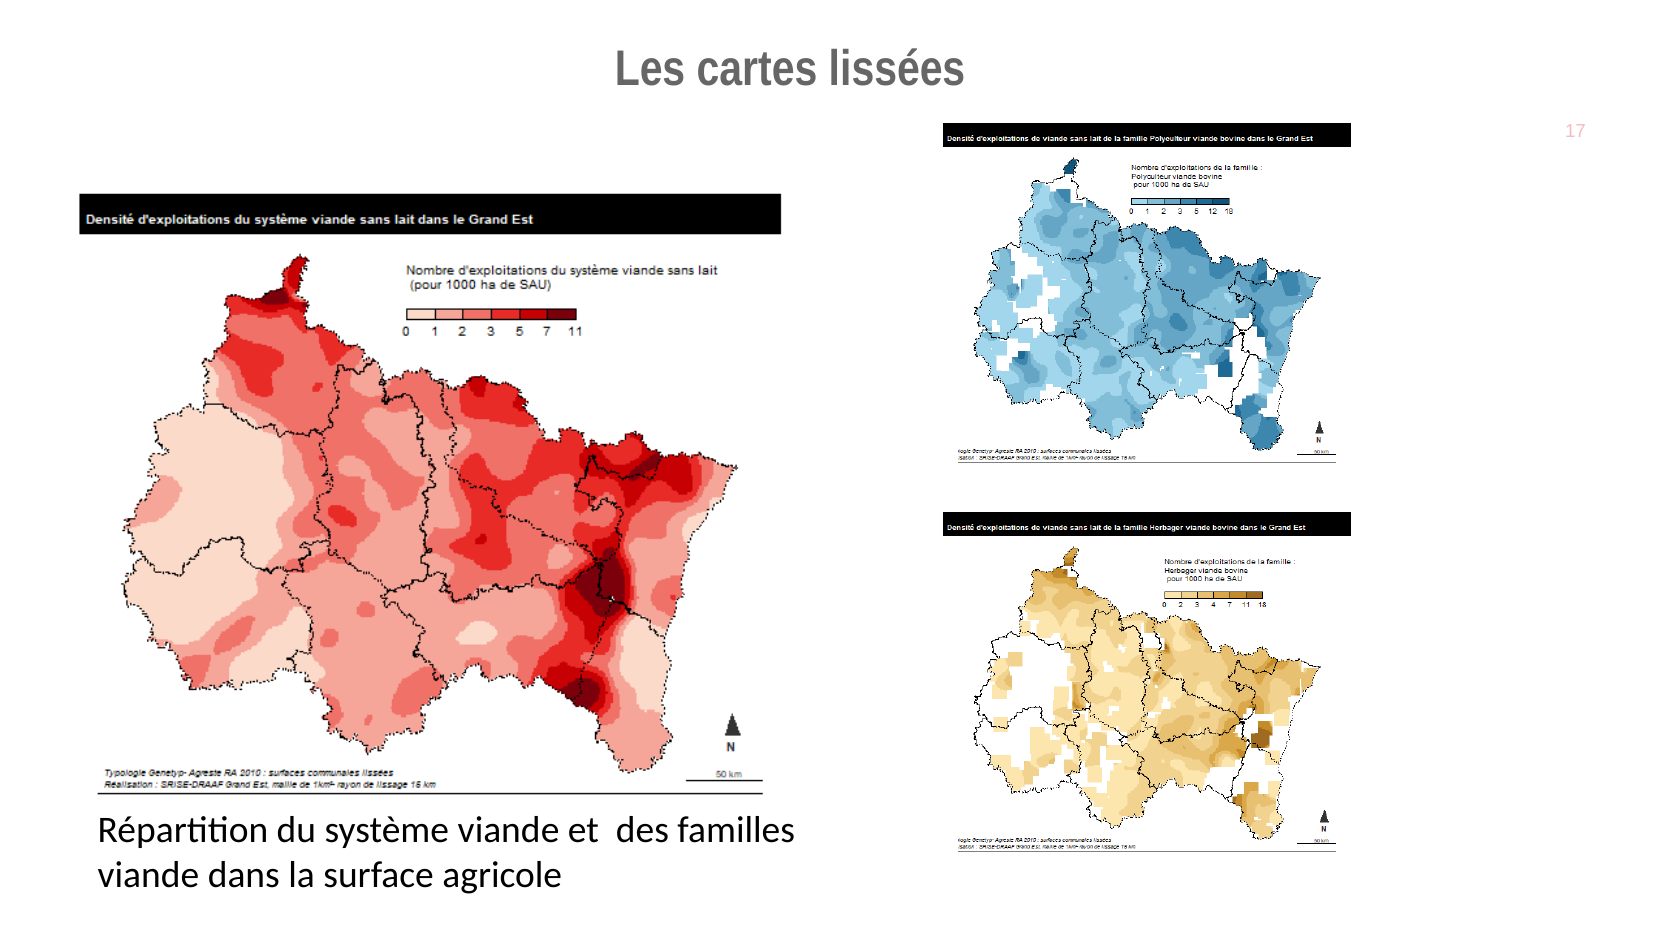

# Les cartes lissées
Répartition du système viande et des familles
viande dans la surface agricole